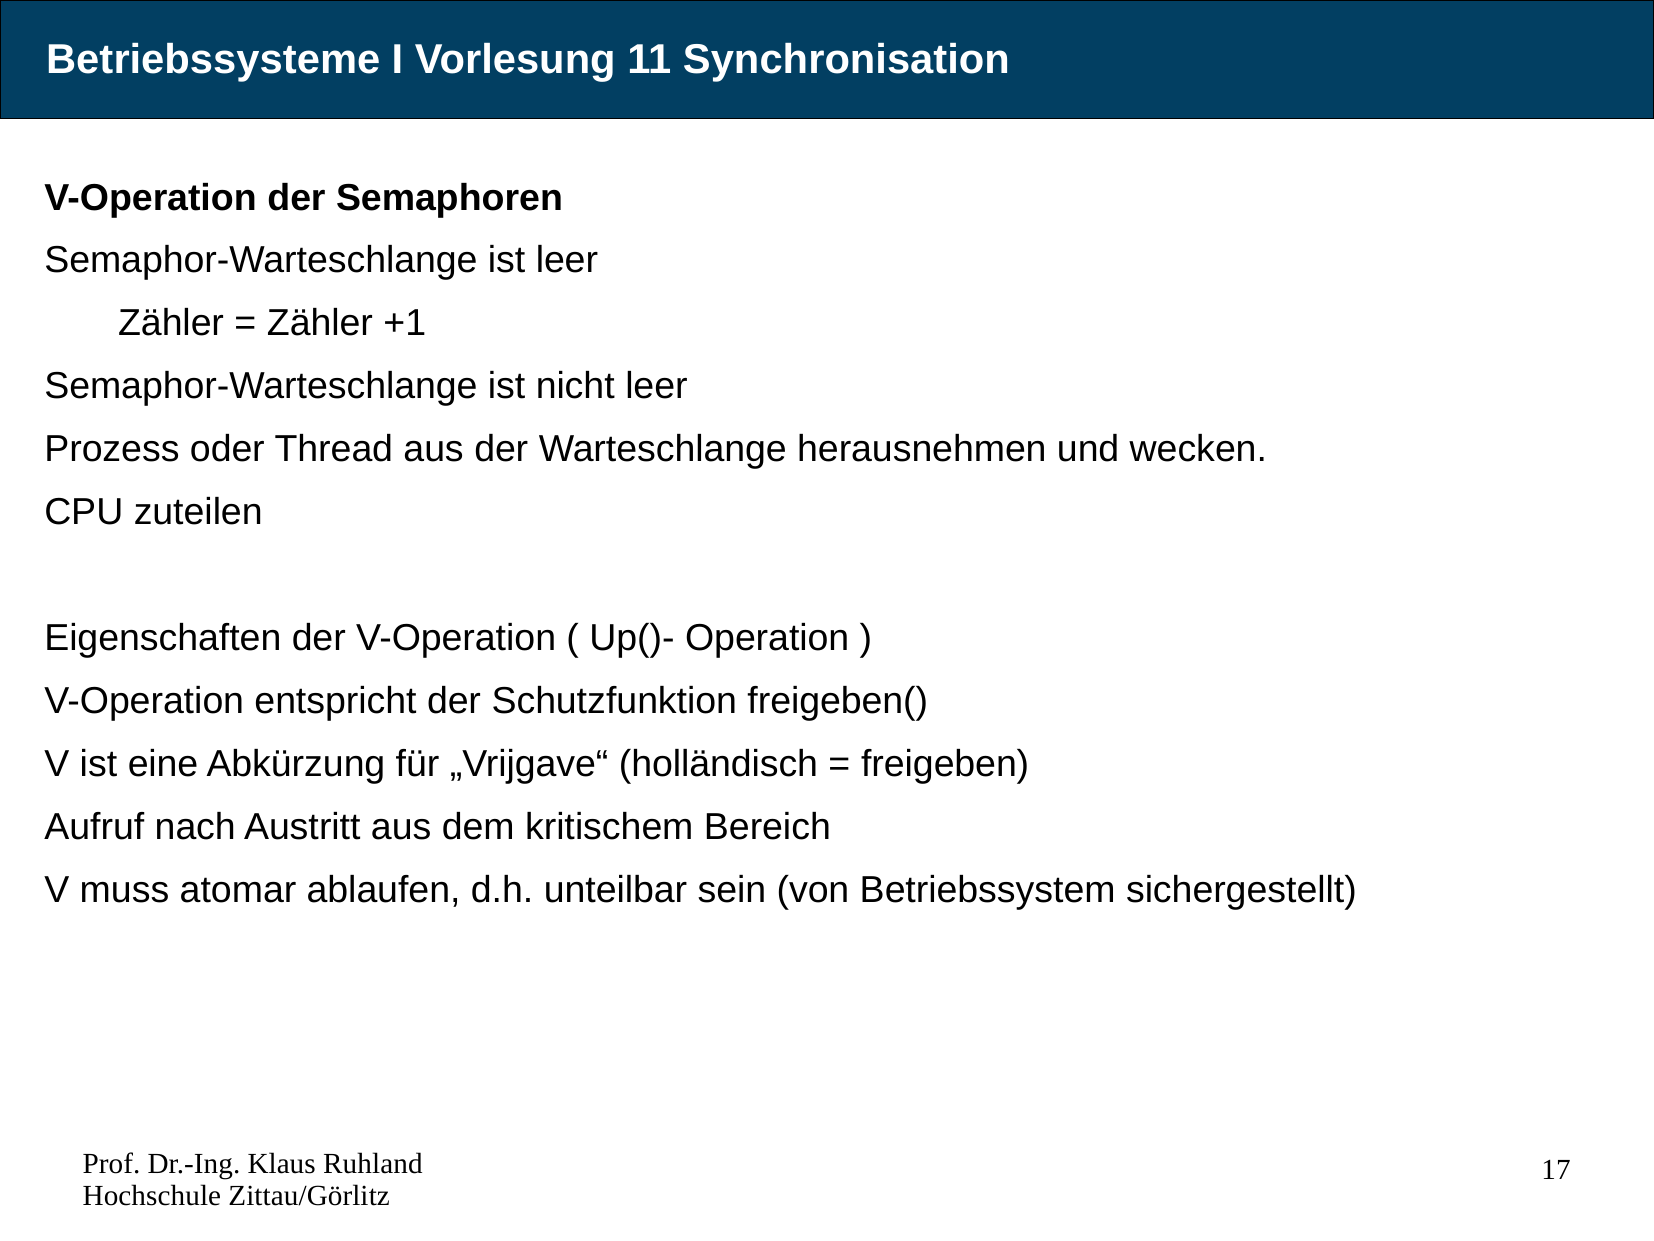

V-Operation der Semaphoren
Semaphor-Warteschlange ist leer
	Zähler = Zähler +1
Semaphor-Warteschlange ist nicht leer
Prozess oder Thread aus der Warteschlange herausnehmen und wecken.
CPU zuteilen
Eigenschaften der V-Operation ( Up()- Operation )
V-Operation entspricht der Schutzfunktion freigeben()
V ist eine Abkürzung für „Vrijgave“ (holländisch = freigeben)
Aufruf nach Austritt aus dem kritischem Bereich
V muss atomar ablaufen, d.h. unteilbar sein (von Betriebssystem sichergestellt)
17